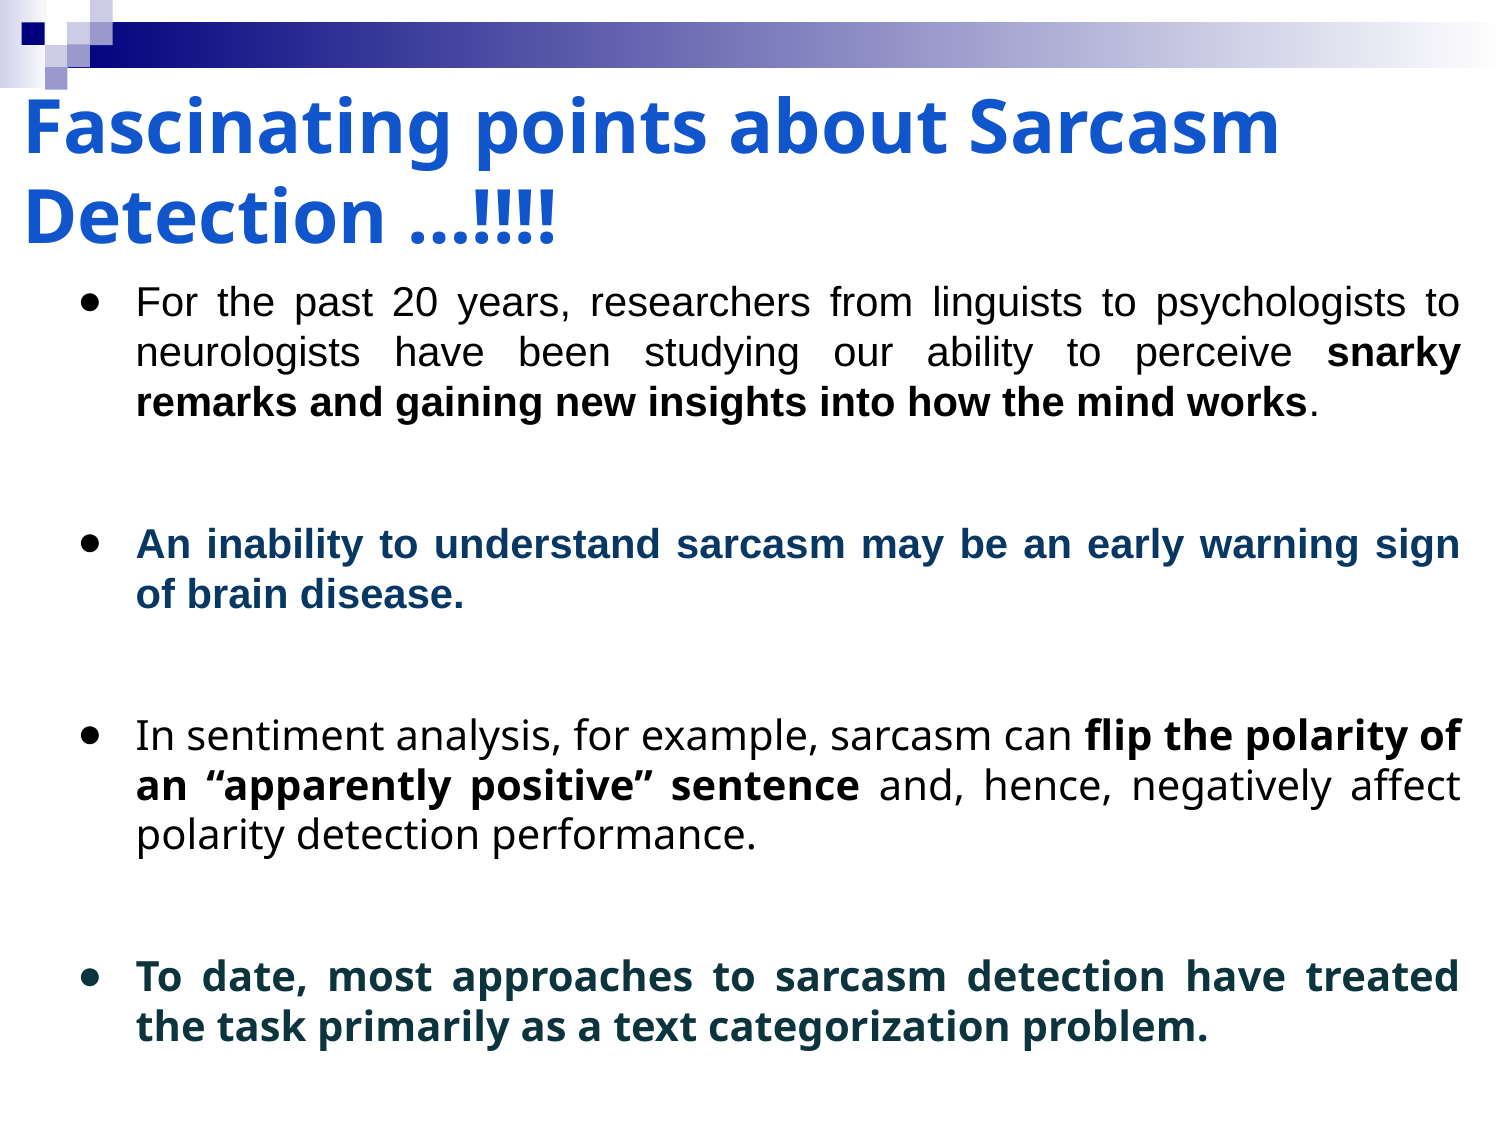

Fascinating points about Sarcasm Detection …!!!!
For the past 20 years, researchers from linguists to psychologists to neurologists have been studying our ability to perceive snarky remarks and gaining new insights into how the mind works.
An inability to understand sarcasm may be an early warning sign of brain disease.
In sentiment analysis, for example, sarcasm can flip the polarity of an “apparently positive” sentence and, hence, negatively affect polarity detection performance.
To date, most approaches to sarcasm detection have treated the task primarily as a text categorization problem.